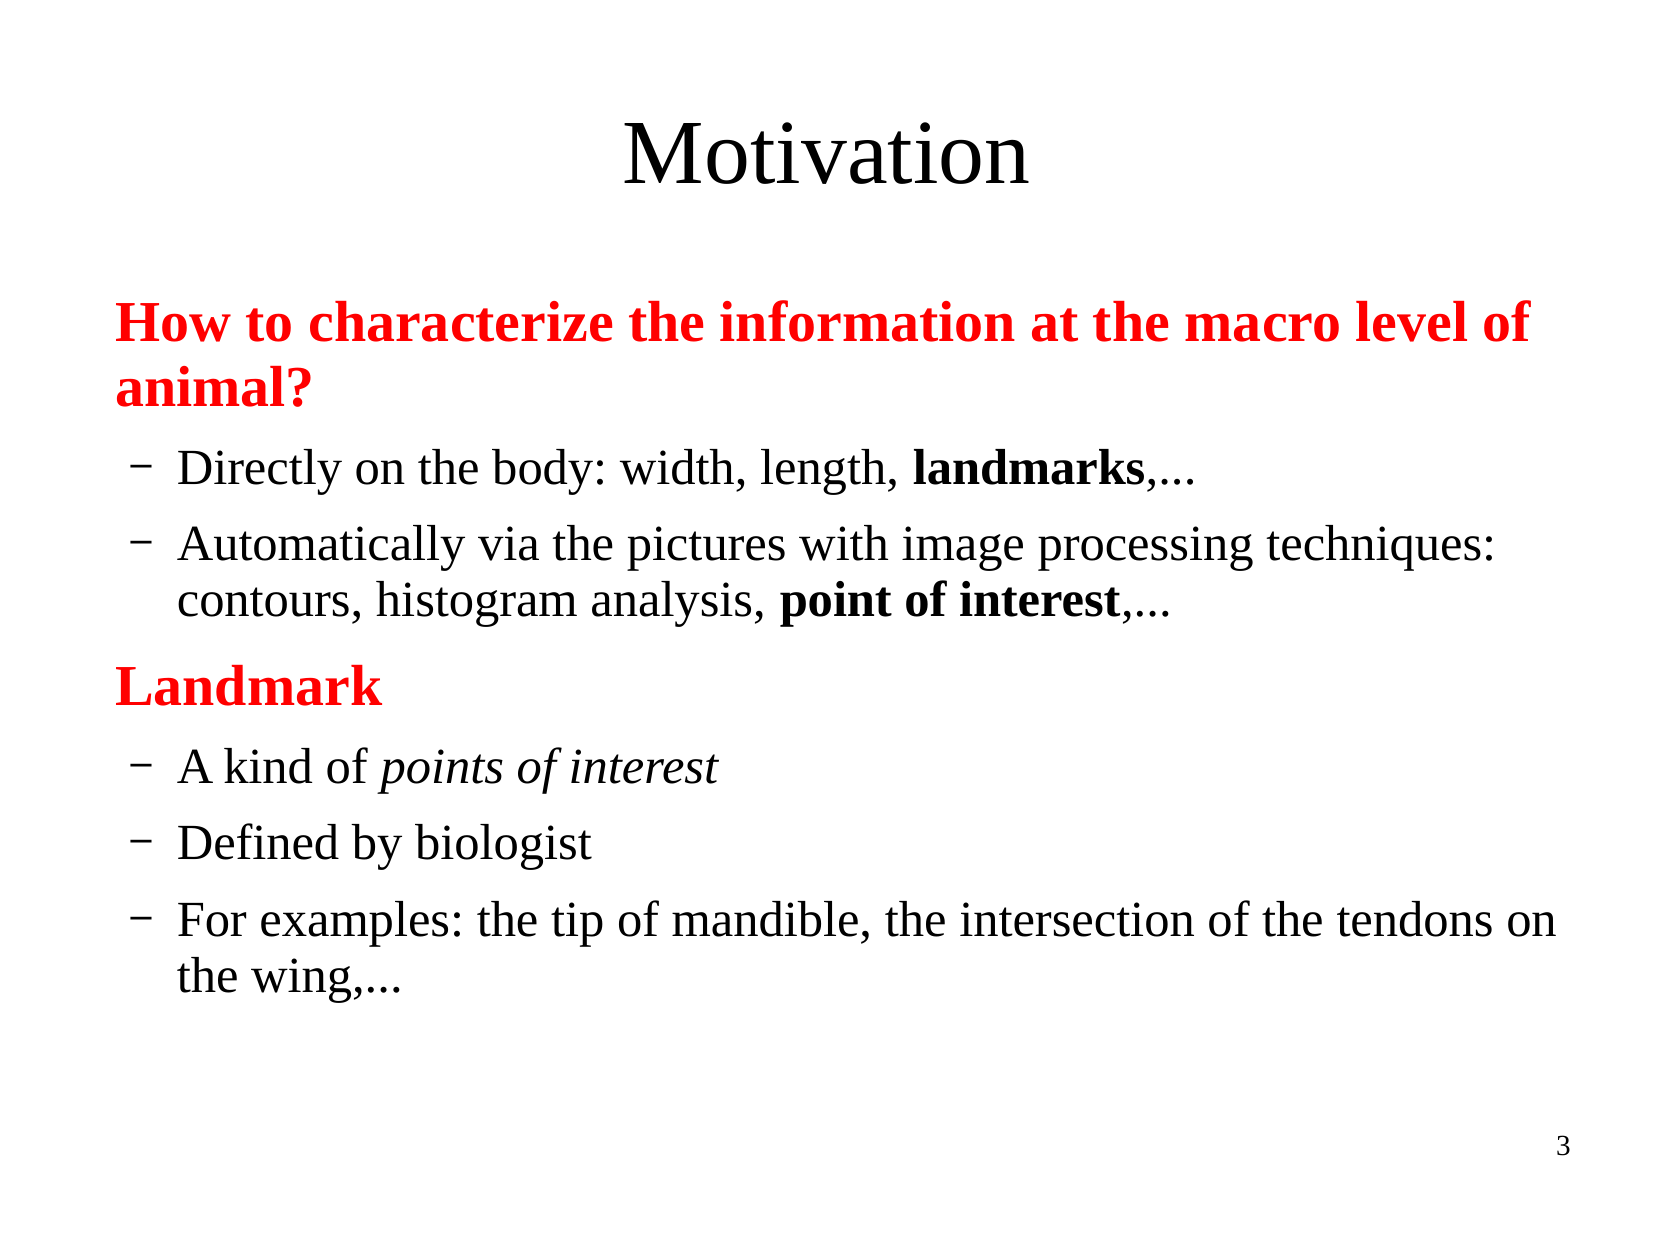

# Motivation
How to characterize the information at the macro level of animal?
Directly on the body: width, length, landmarks,...
Automatically via the pictures with image processing techniques: contours, histogram analysis, point of interest,...
Landmark
A kind of points of interest
Defined by biologist
For examples: the tip of mandible, the intersection of the tendons on the wing,...
3